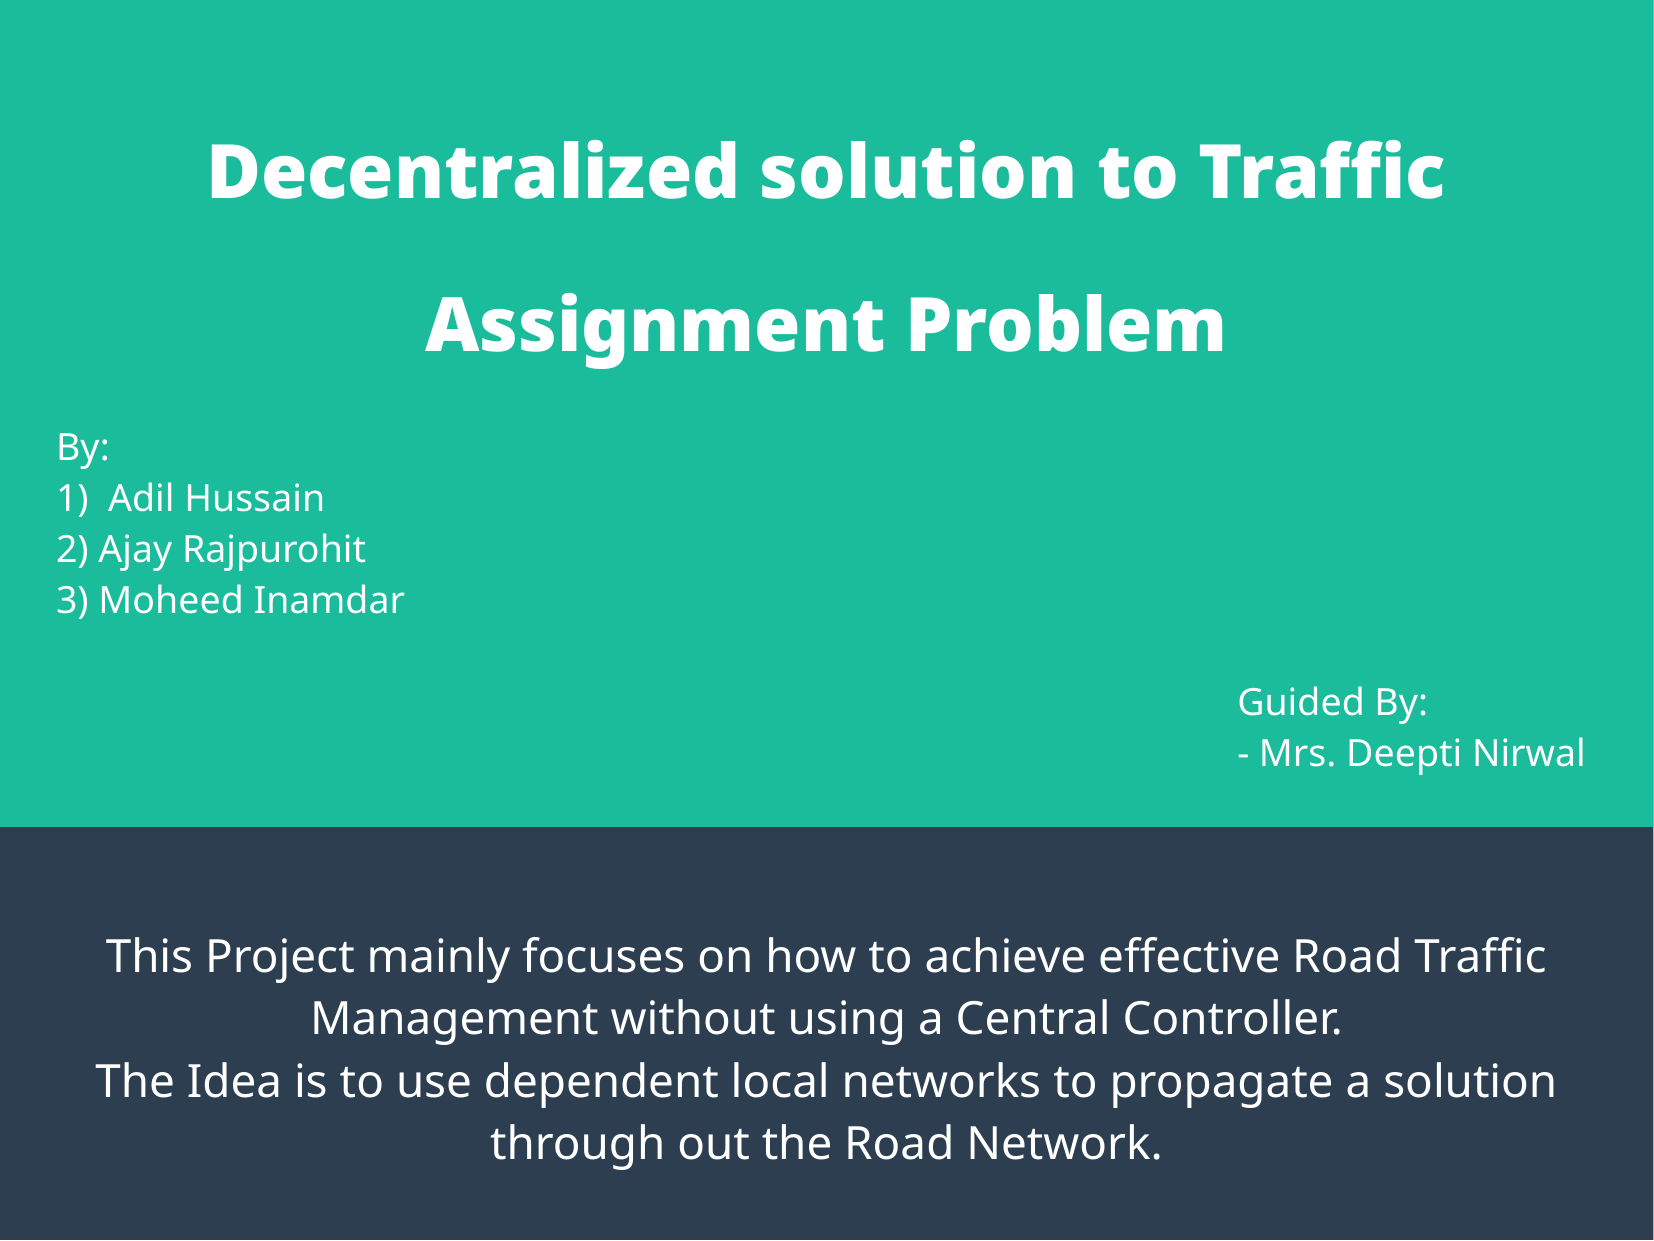

# Decentralized solution to Traffic Assignment Problem
By:
1) Adil Hussain
2) Ajay Rajpurohit
3) Moheed Inamdar
																Guided By:
																- Mrs. Deepti Nirwal
This Project mainly focuses on how to achieve effective Road Traffic Management without using a Central Controller.
The Idea is to use dependent local networks to propagate a solution through out the Road Network.